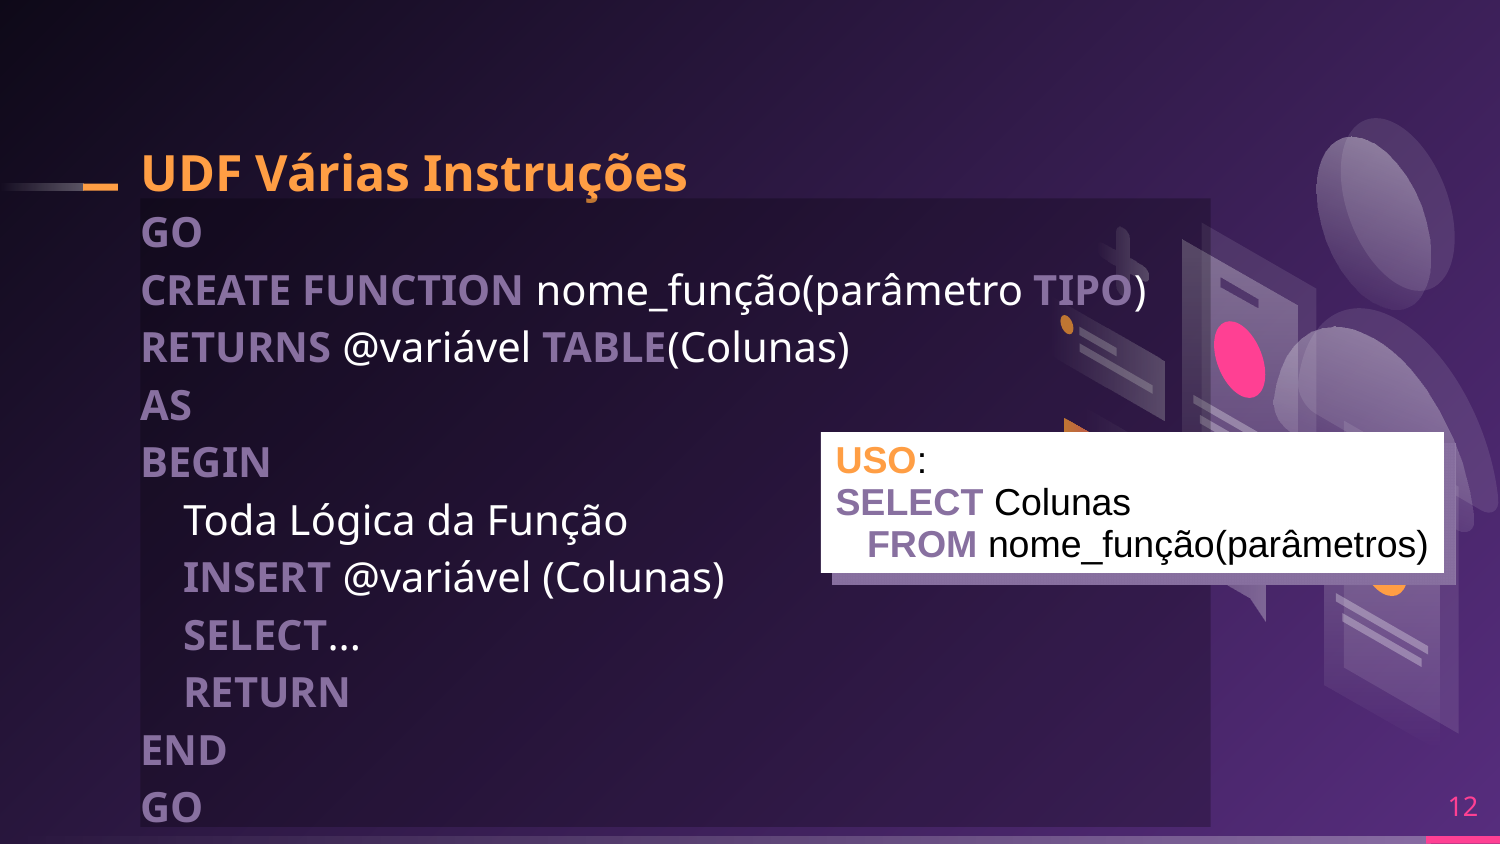

# UDF Várias Instruções
GO
CREATE FUNCTION nome_função(parâmetro TIPO)
RETURNS @variável TABLE(Colunas)
AS
BEGIN
 Toda Lógica da Função
 INSERT @variável (Colunas)
 SELECT...
 RETURN
END
GO
USO:
SELECT Colunas
 FROM nome_função(parâmetros)